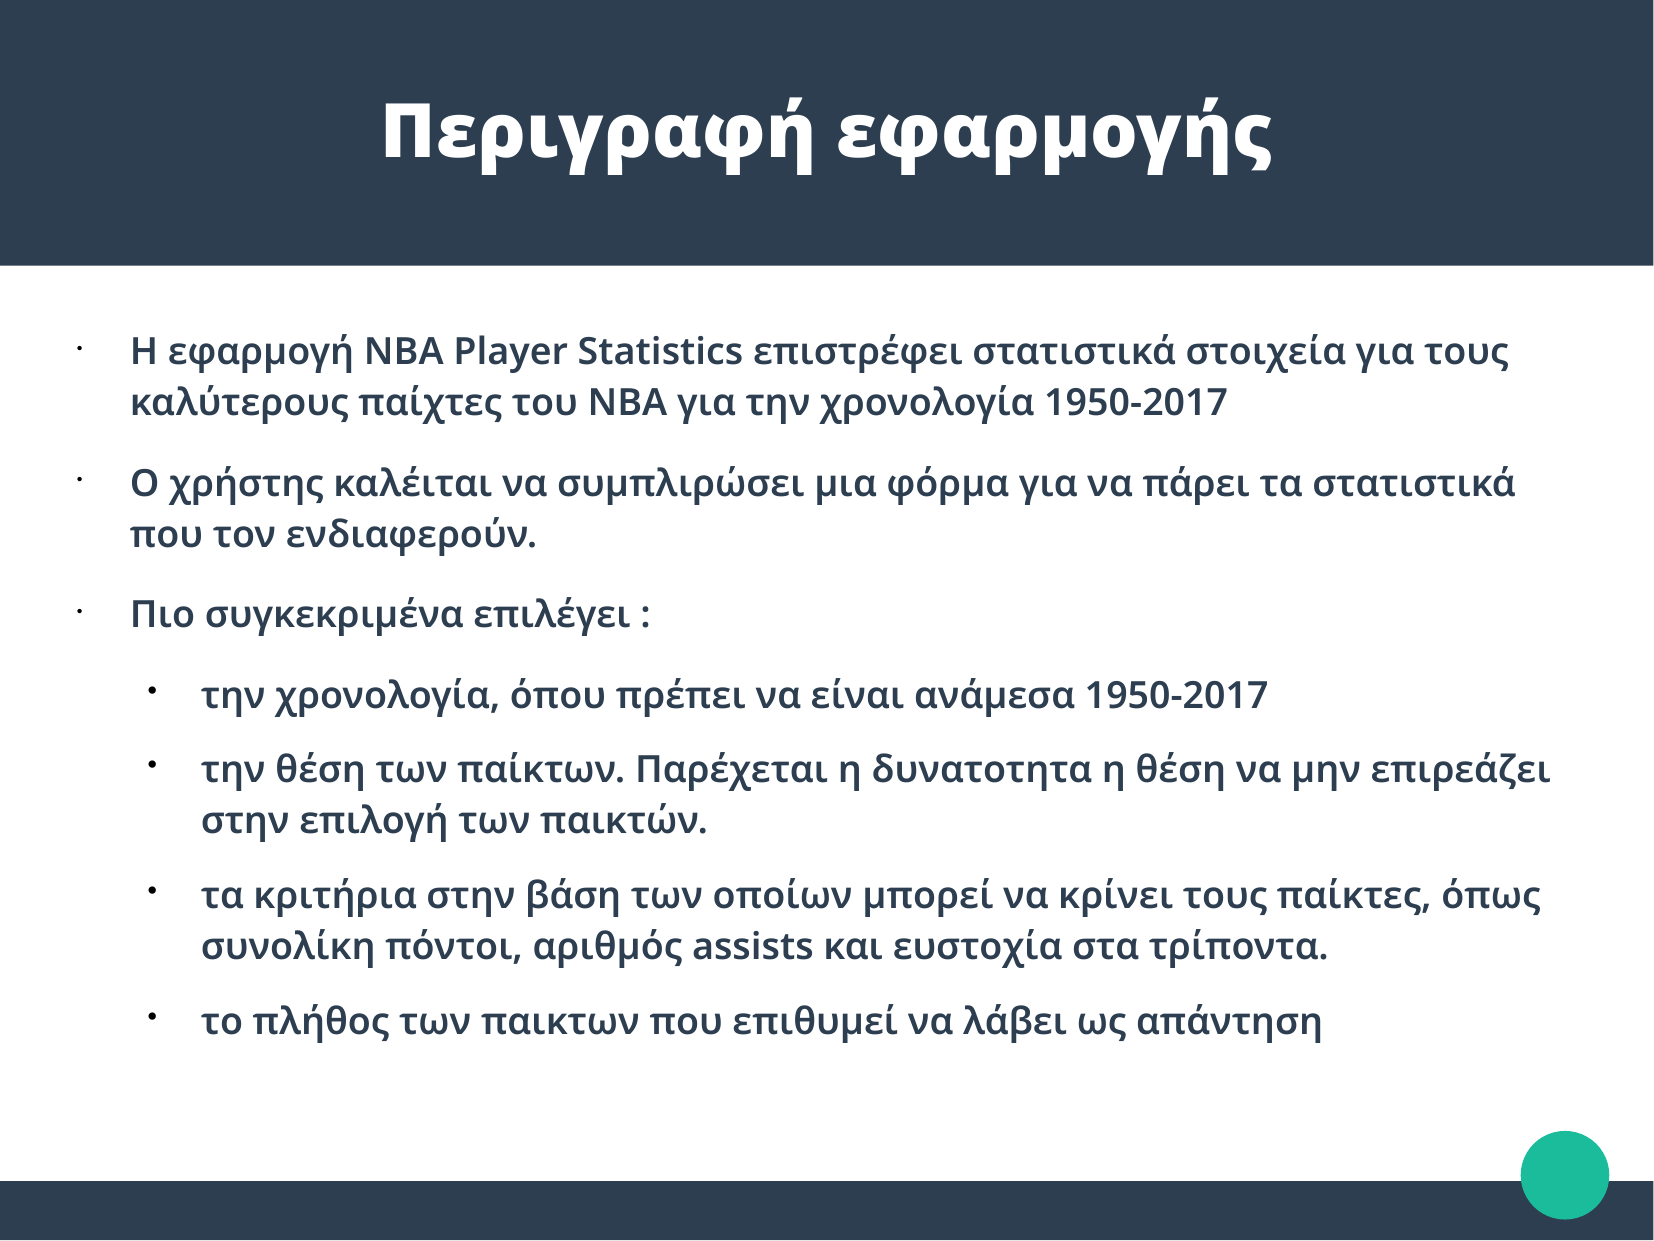

# Περιγραφή εφαρμογής
Η εφαρμογή NBA Player Statistics επιστρέφει στατιστικά στοιχεία για τους καλύτερους παίχτες του NBA για την χρονολογία 1950-2017
Ο χρήστης καλέιται να συμπλιρώσει μια φόρμα για να πάρει τα στατιστικά που τον ενδιαφερούν.
Πιο συγκεκριμένα επιλέγει :
την χρονολογία, όπου πρέπει να είναι ανάμεσα 1950-2017
την θέση των παίκτων. Παρέχεται η δυνατοτητα η θέση να μην επιρεάζει στην επιλογή των παικτών.
τα κριτήρια στην βάση των οποίων μπορεί να κρίνει τους παίκτες, όπως συνολίκη πόντοι, αριθμός assists και ευστοχία στα τρίποντα.
το πλήθος των παικτων που επιθυμεί να λάβει ως απάντηση